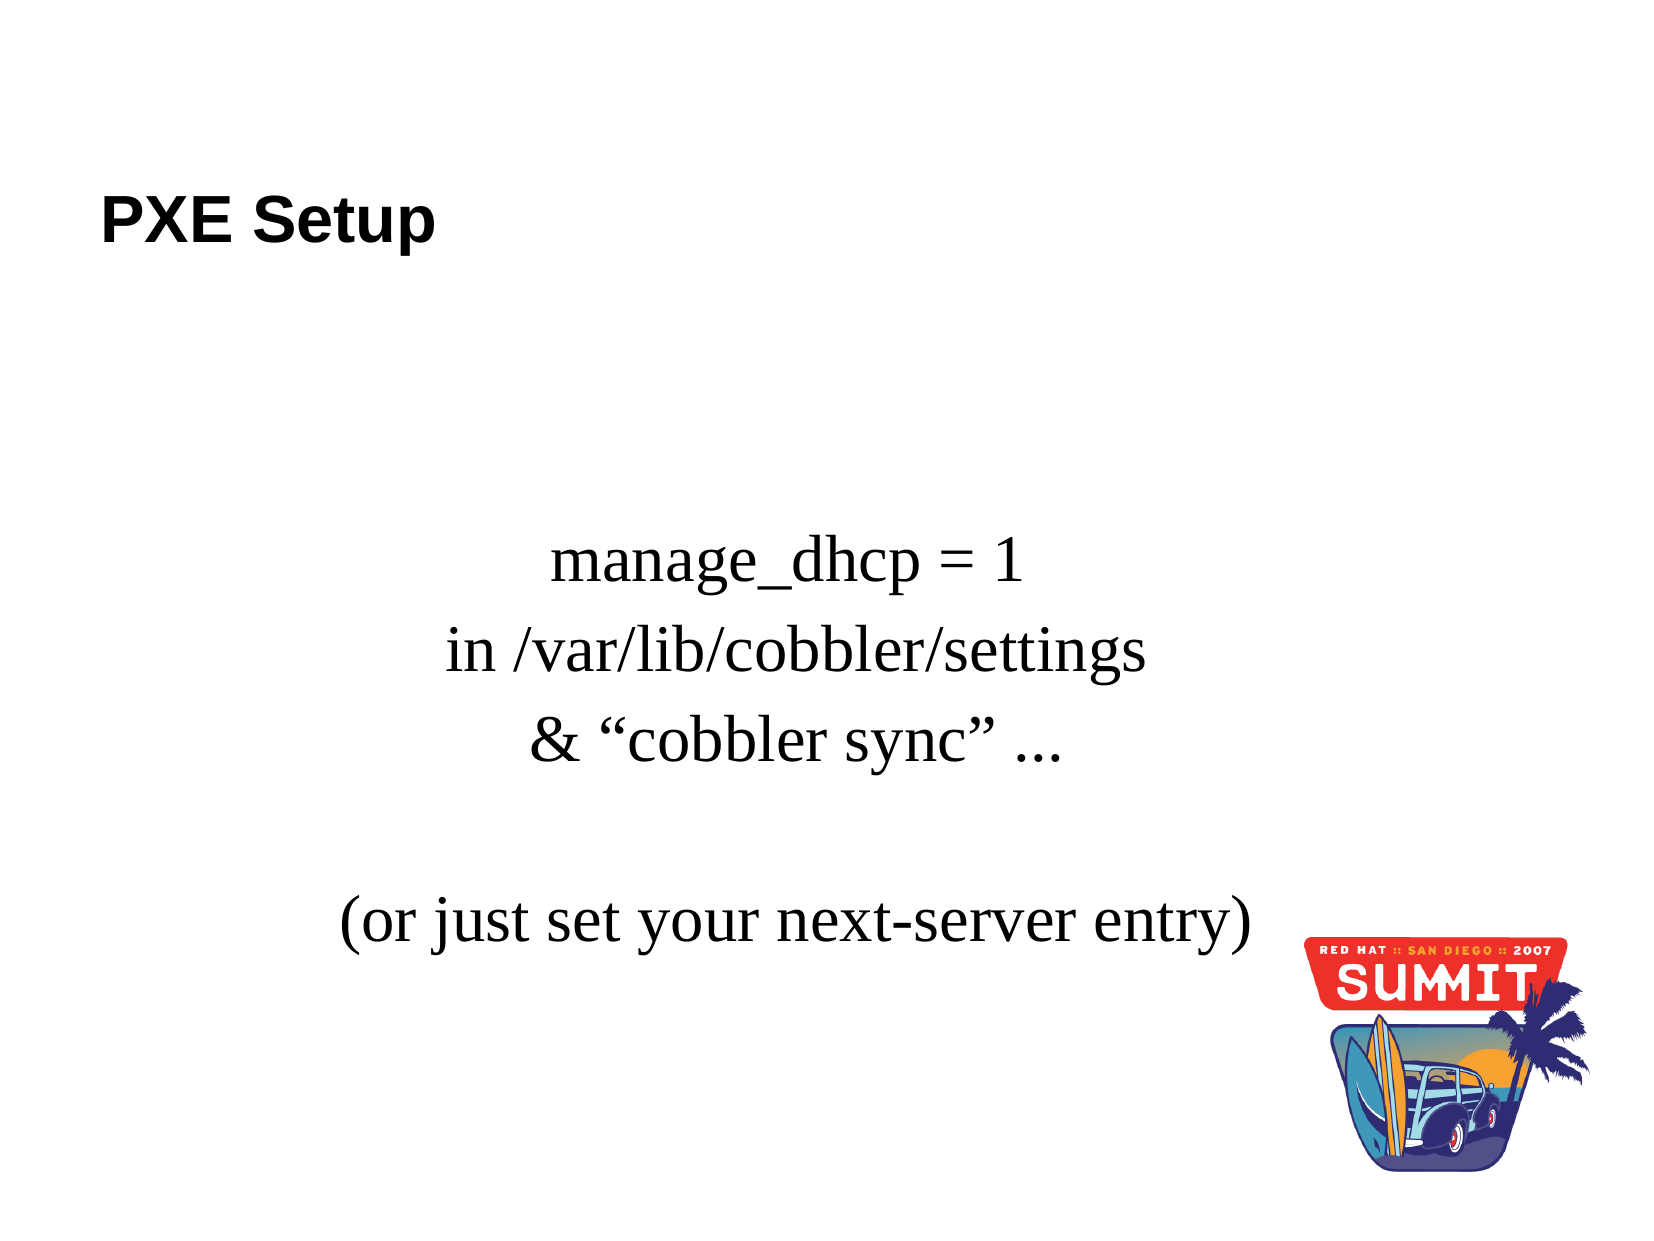

# PXE Setup
manage_dhcp = 1
in /var/lib/cobbler/settings
& “cobbler sync” ...
(or just set your next-server entry)